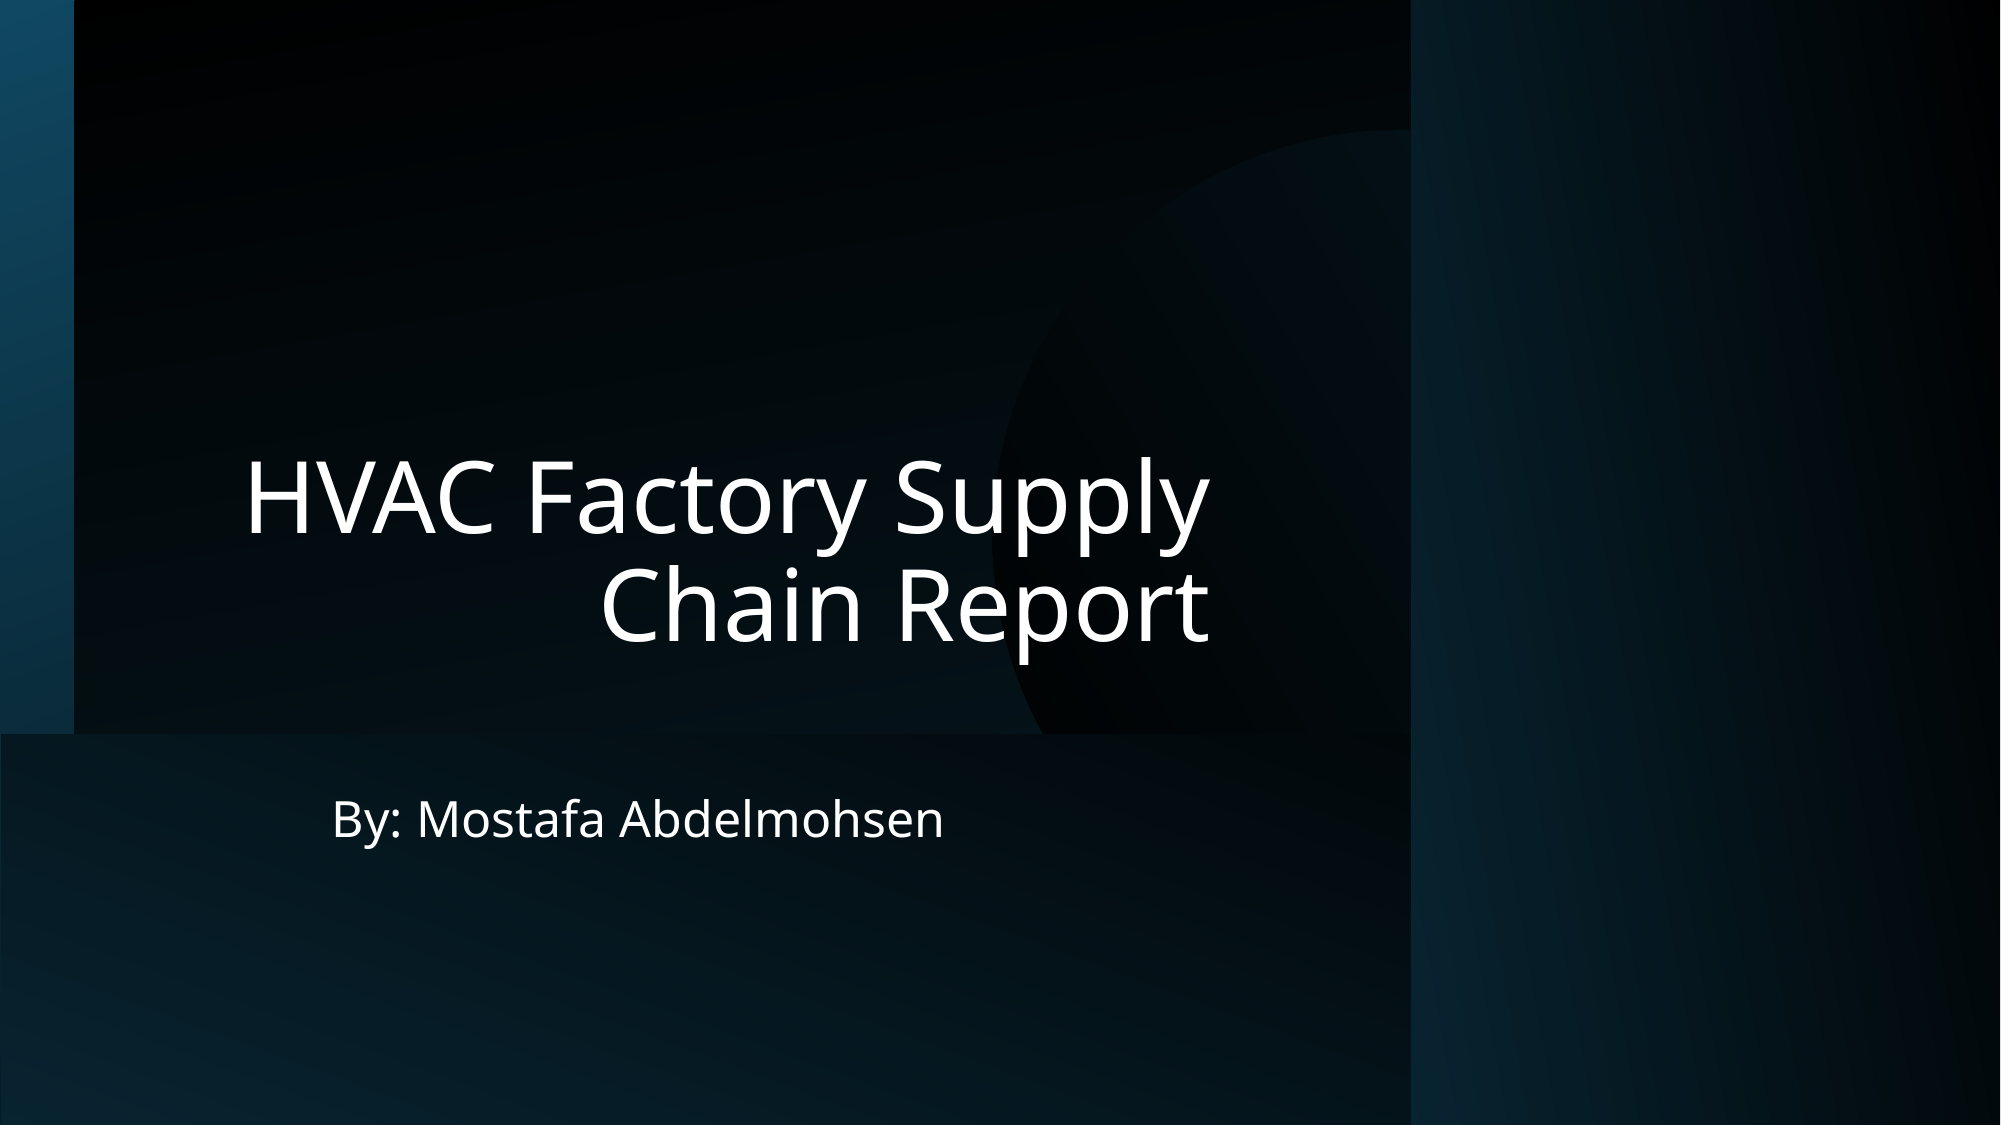

# HVAC Factory Supply Chain Report
By: Mostafa Abdelmohsen